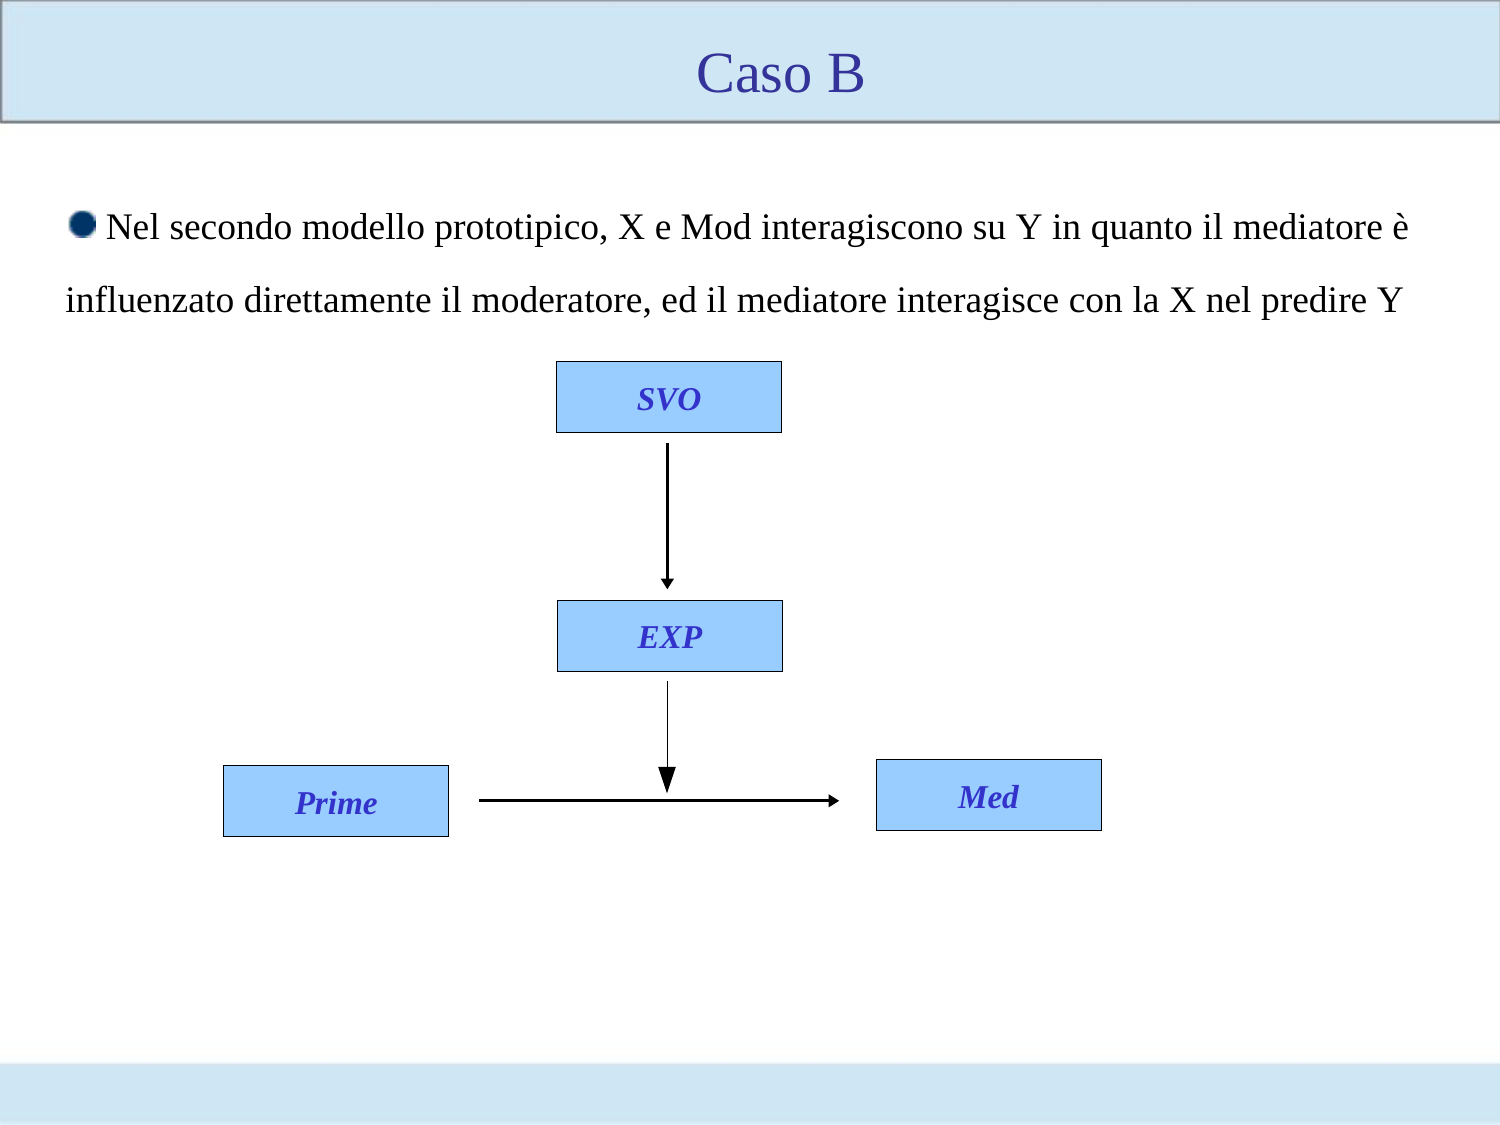

# Caso B
 Nel secondo modello prototipico, X e Mod interagiscono su Y in quanto il mediatore è influenzato direttamente il moderatore, ed il mediatore interagisce con la X nel predire Y
SVO
EXP
Med
Prime